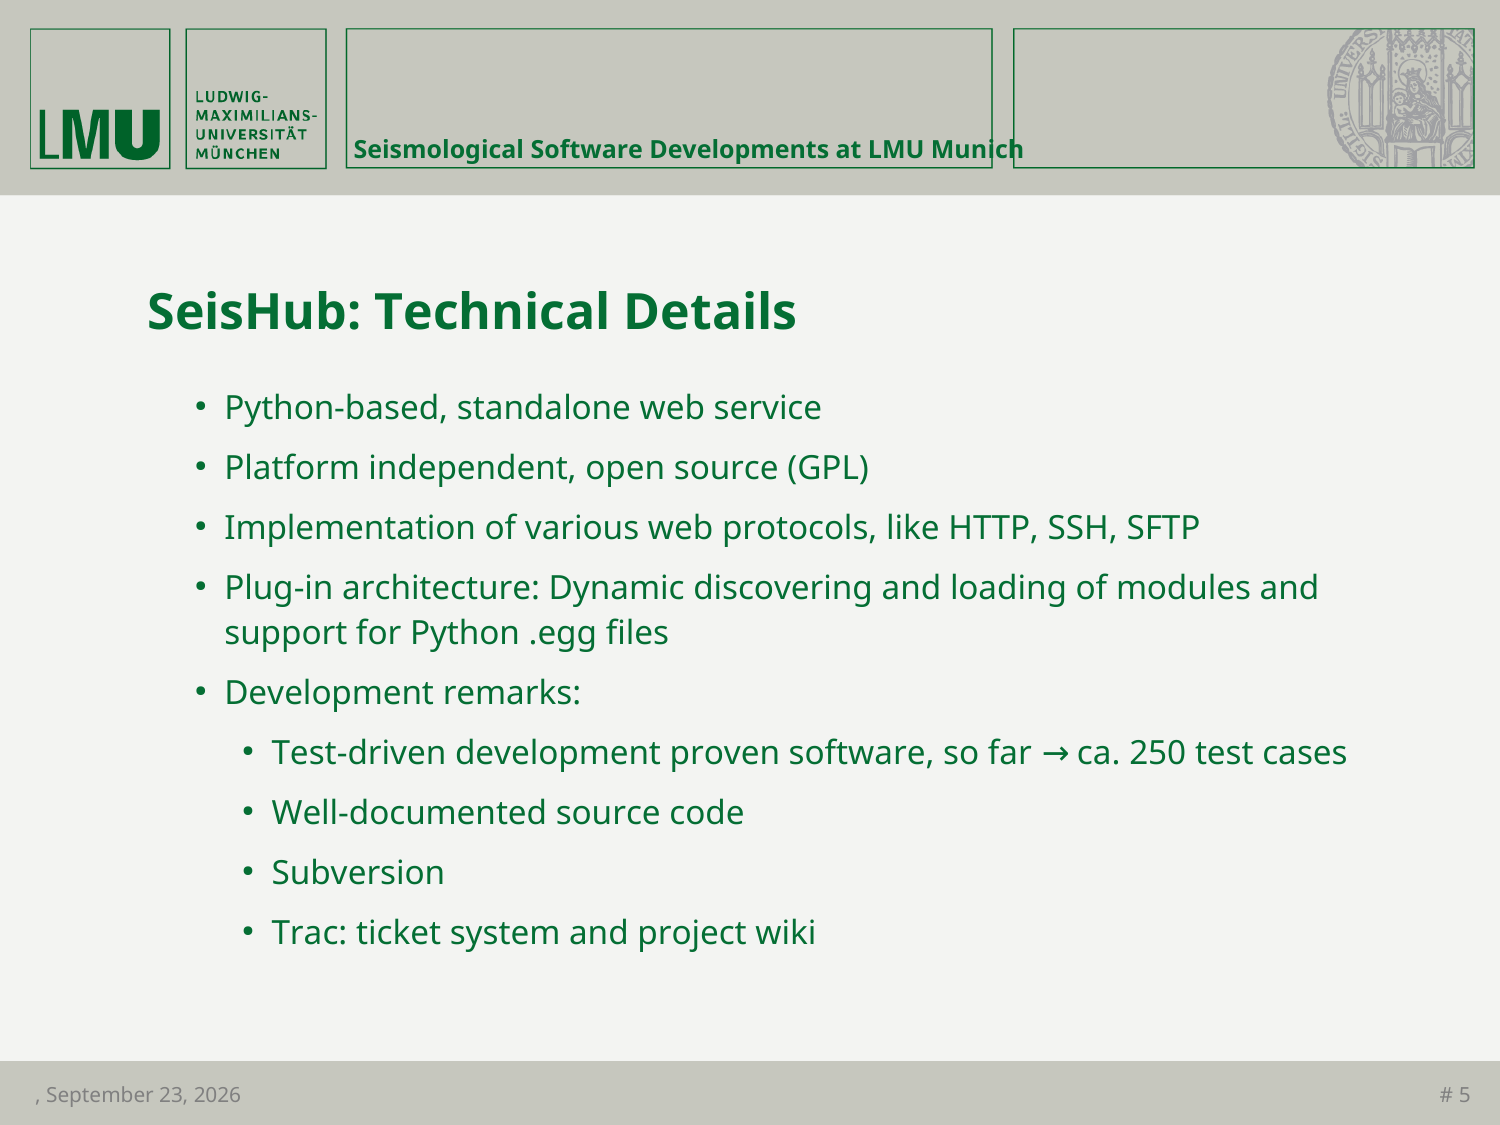

# SeisHub: Technical Details
Python-based, standalone web service
Platform independent, open source (GPL)
Implementation of various web protocols, like HTTP, SSH, SFTP
Plug-in architecture: Dynamic discovering and loading of modules and support for Python .egg files
Development remarks:
Test-driven development proven software, so far → ca. 250 test cases
Well-documented source code
Subversion
Trac: ticket system and project wiki
5